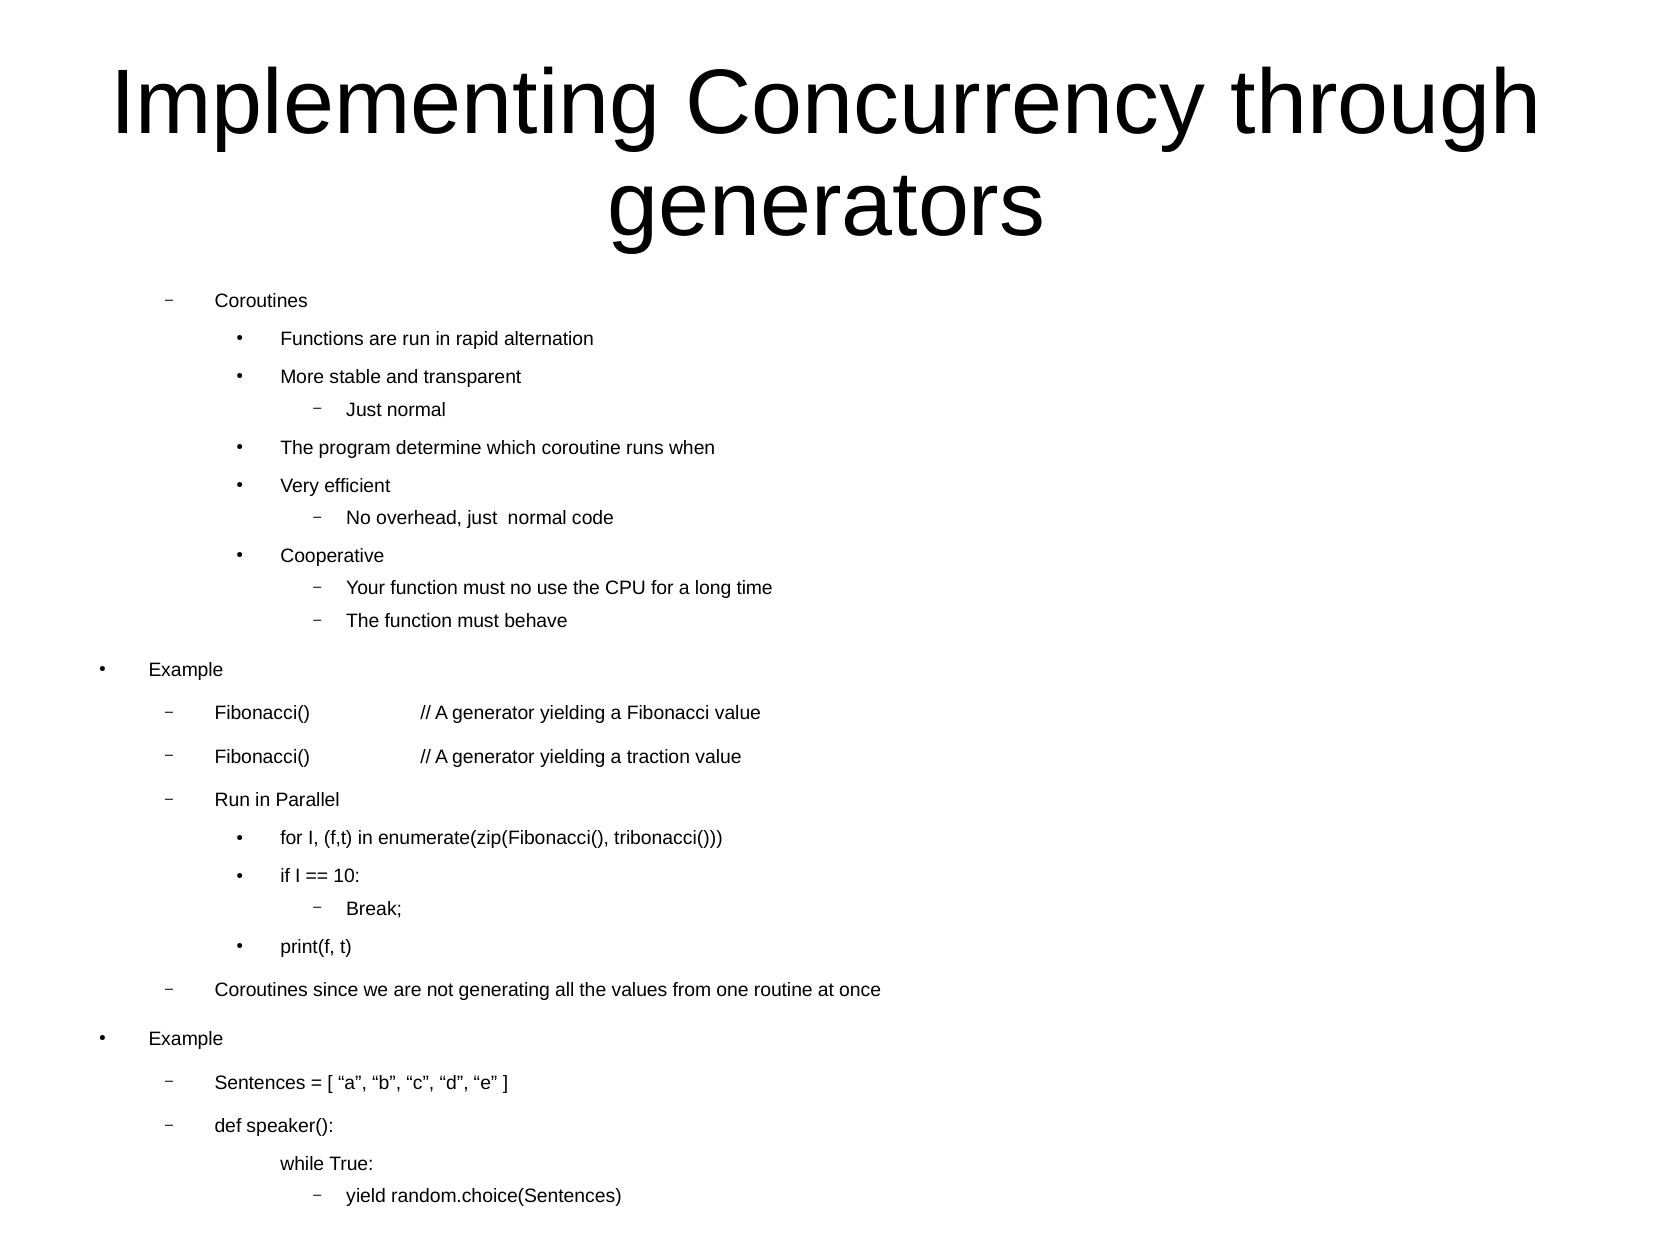

# Implementing Concurrency through generators
Coroutines
Functions are run in rapid alternation
More stable and transparent
Just normal
The program determine which coroutine runs when
Very efficient
No overhead, just normal code
Cooperative
Your function must no use the CPU for a long time
The function must behave
Example
Fibonacci()		// A generator yielding a Fibonacci value
Fibonacci()		// A generator yielding a traction value
Run in Parallel
for I, (f,t) in enumerate(zip(Fibonacci(), tribonacci()))
if I == 10:
Break;
print(f, t)
Coroutines since we are not generating all the values from one routine at once
Example
Sentences = [ “a”, “b”, “c”, “d”, “e” ]
def speaker():
while True:
yield random.choice(Sentences)